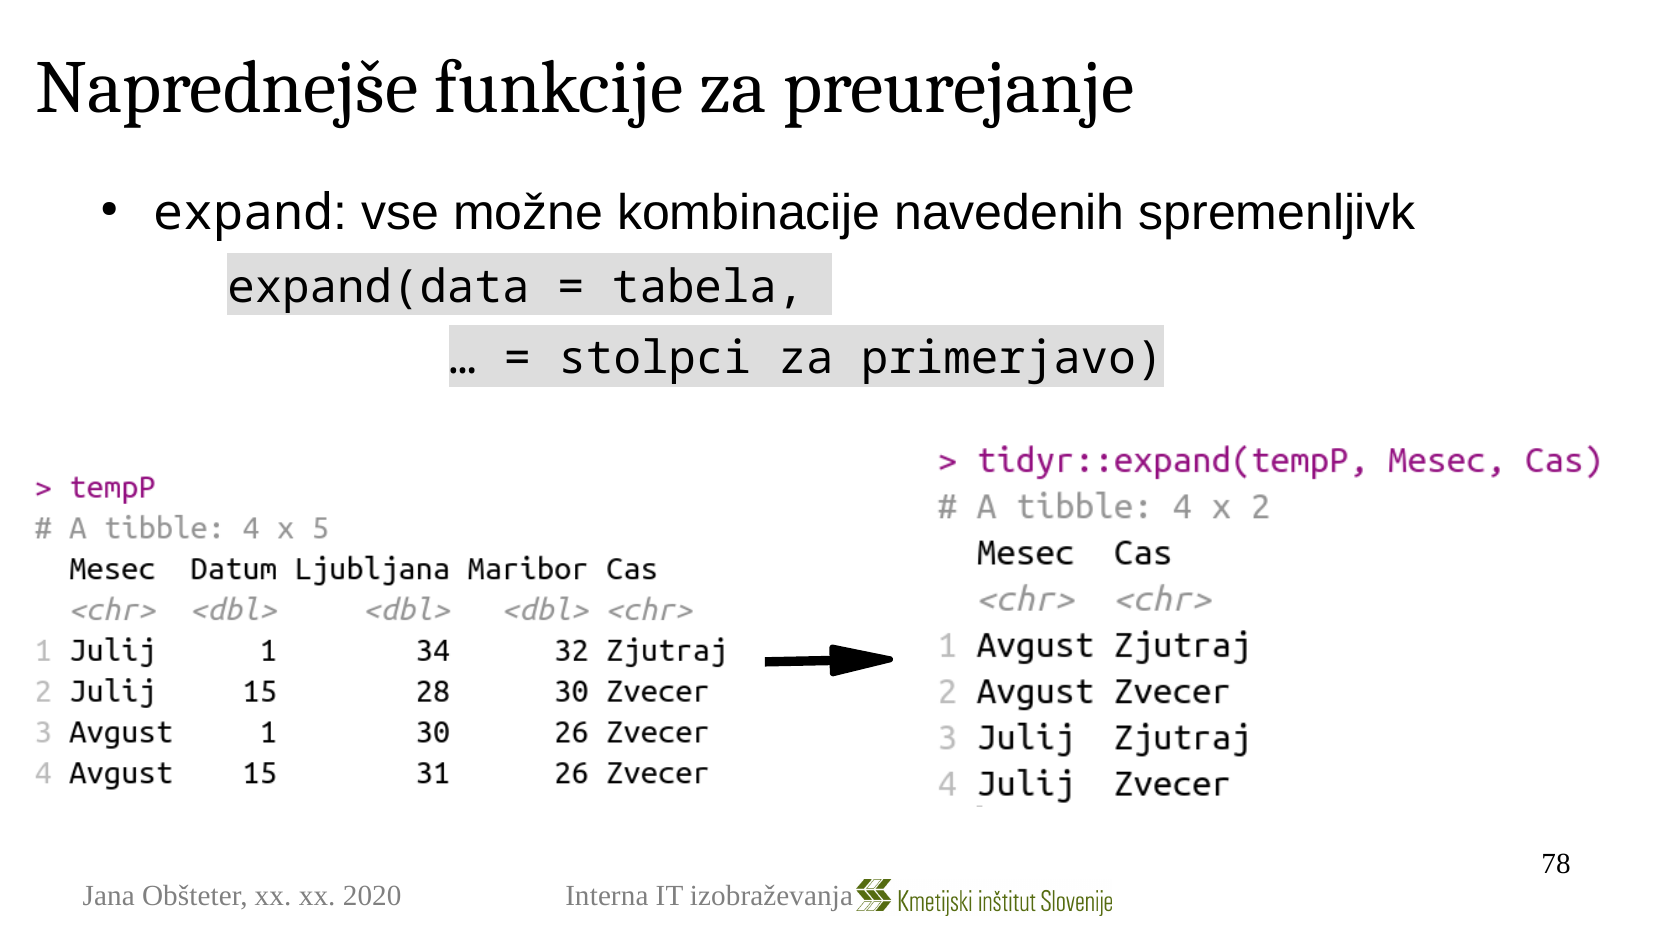

# Naprednejše funkcije za preurejanje
expand: vse možne kombinacije navedenih spremenljivk
	expand(data = tabela,
				… = stolpci za primerjavo)
78